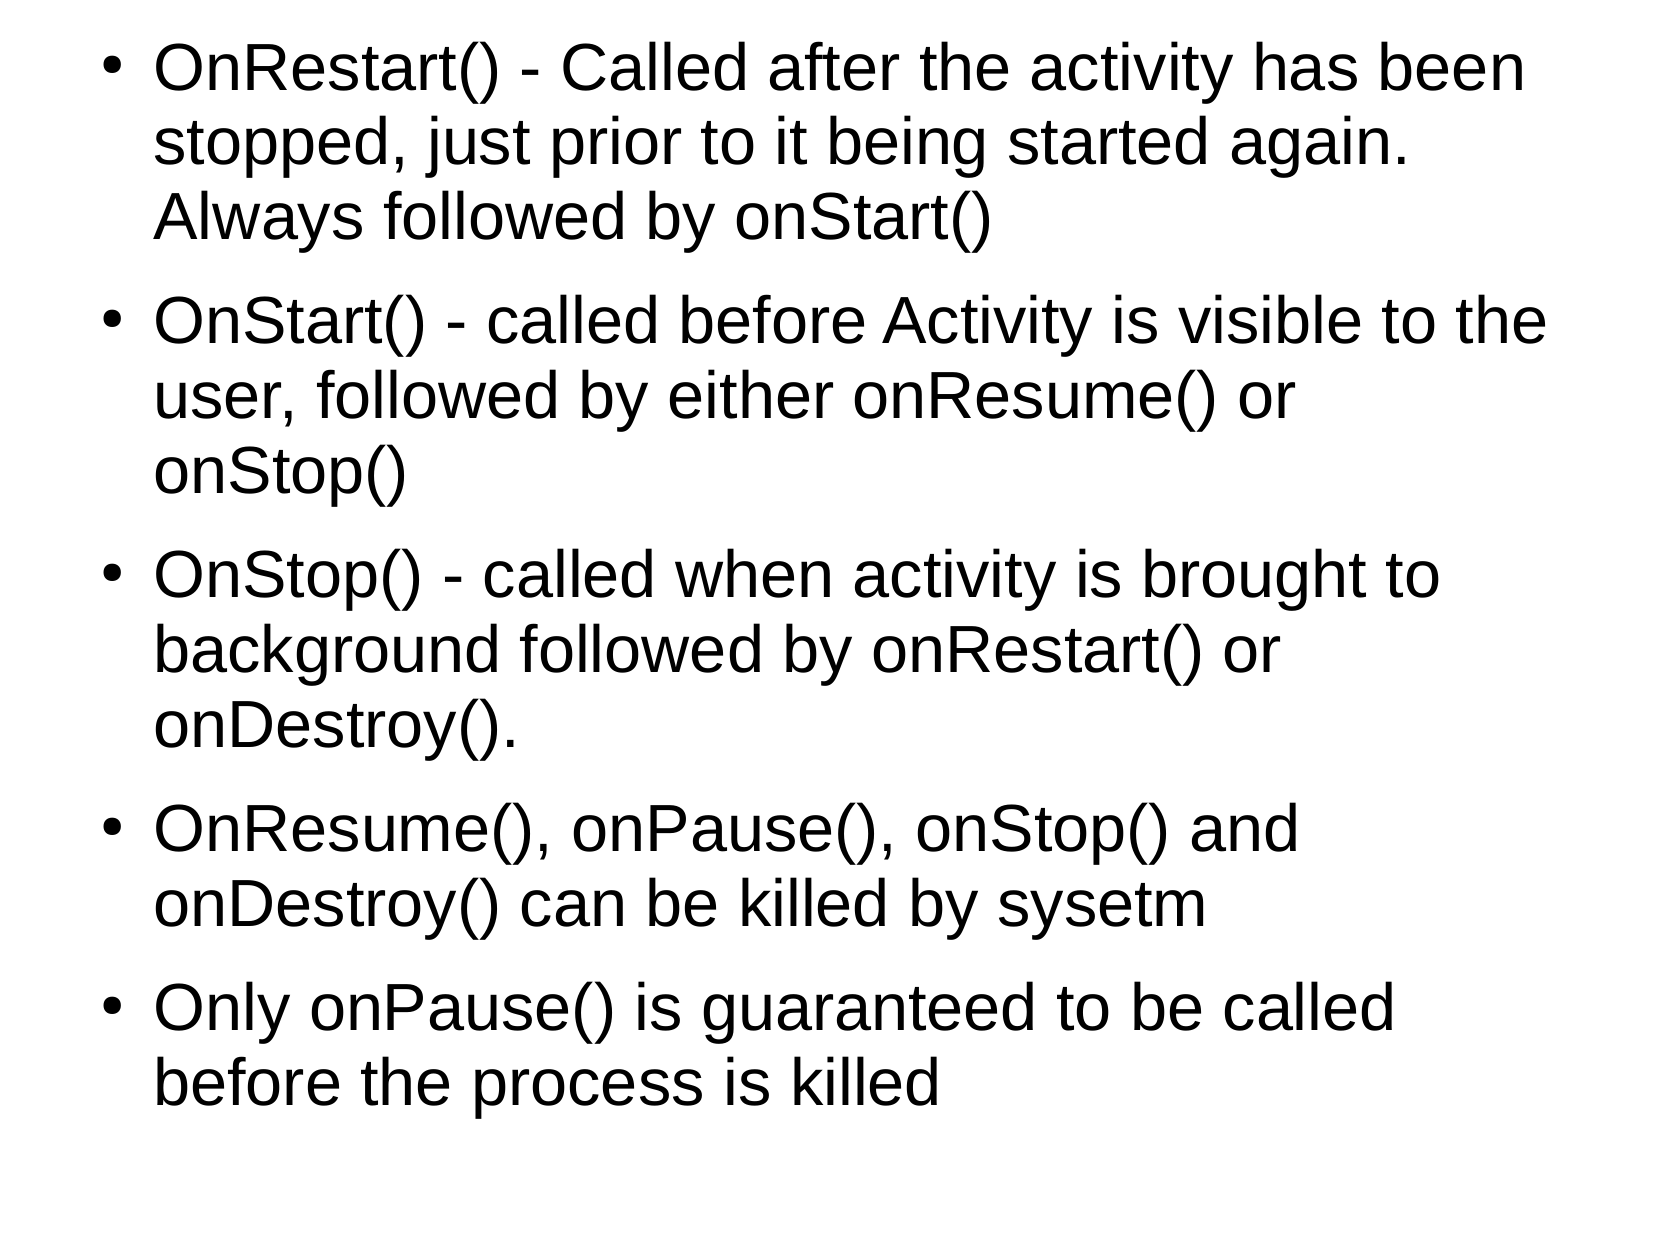

# OnRestart() - Called after the activity has been stopped, just prior to it being started again. Always followed by onStart()
OnStart() - called before Activity is visible to the user, followed by either onResume() or onStop()
OnStop() - called when activity is brought to background followed by onRestart() or onDestroy().
OnResume(), onPause(), onStop() and onDestroy() can be killed by sysetm
Only onPause() is guaranteed to be called before the process is killed